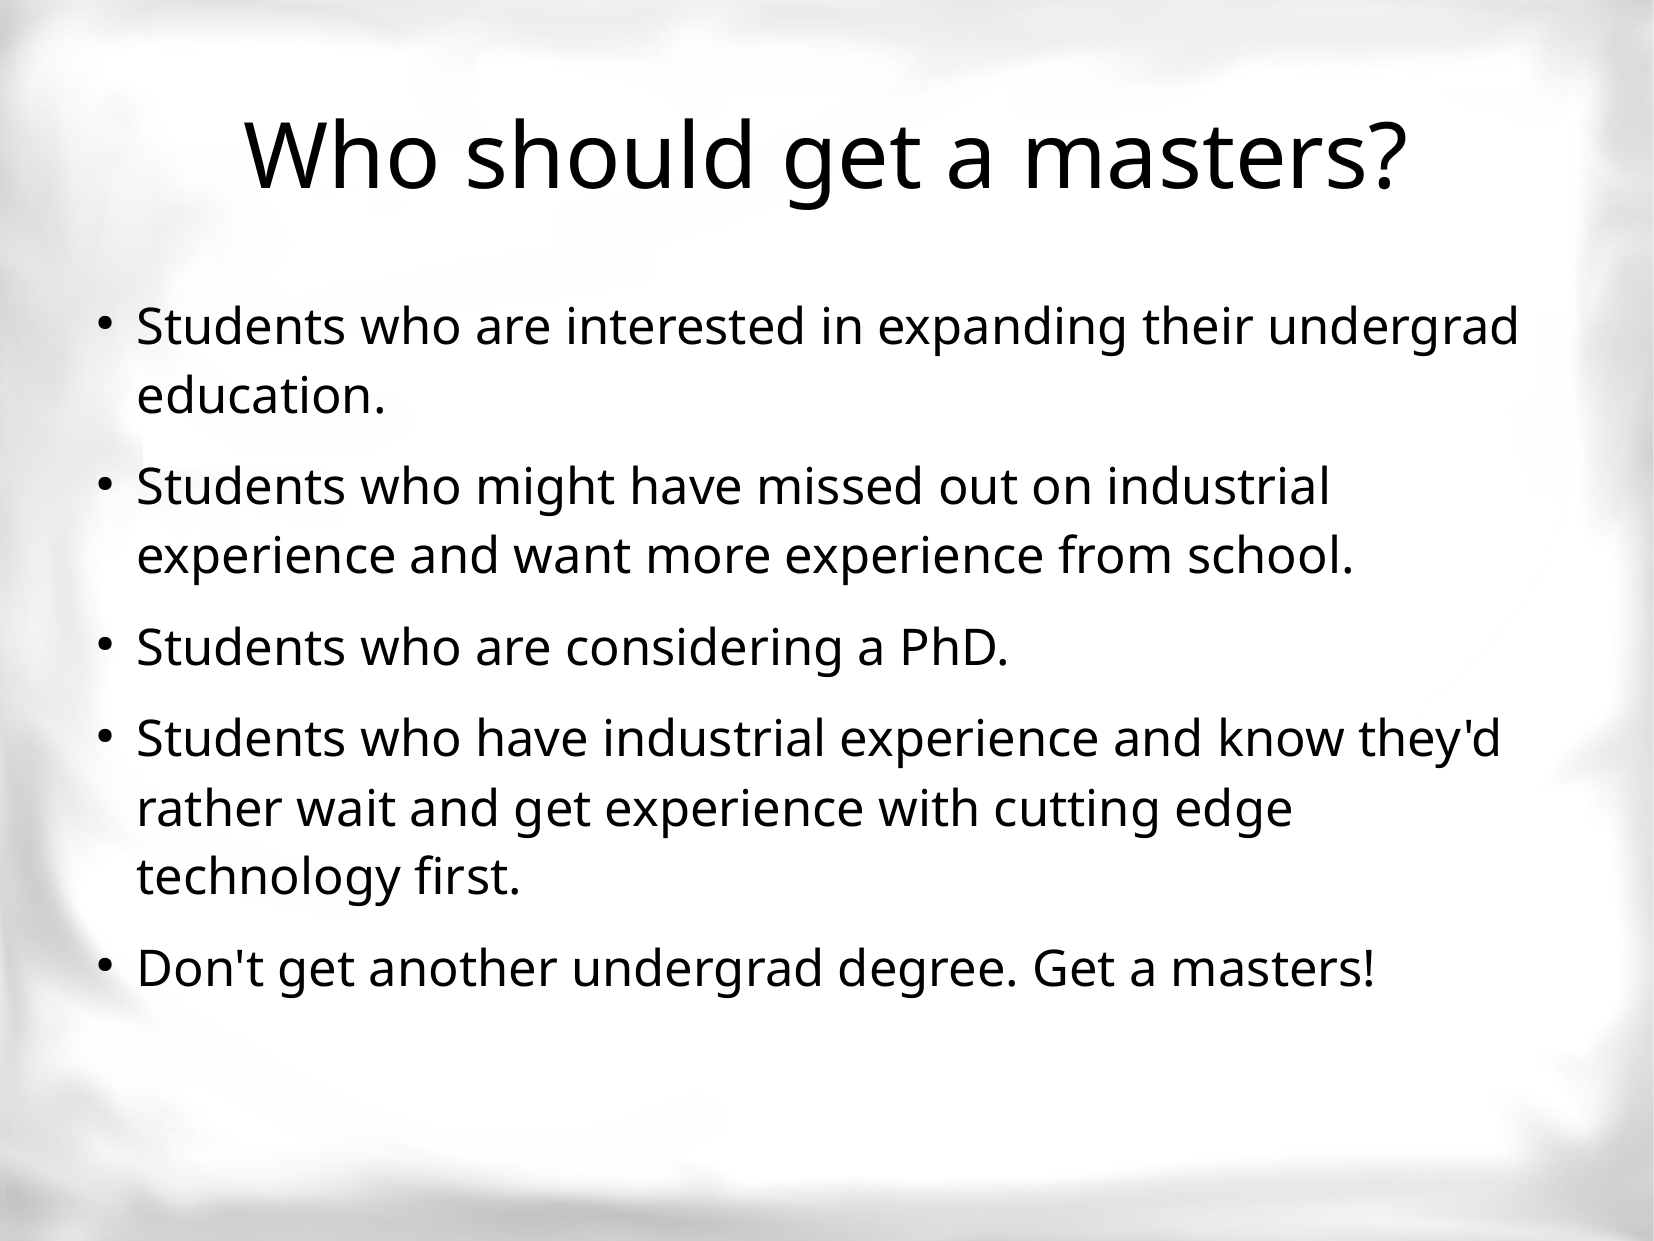

# Who should get a masters?
Students who are interested in expanding their undergrad education.
Students who might have missed out on industrial experience and want more experience from school.
Students who are considering a PhD.
Students who have industrial experience and know they'd rather wait and get experience with cutting edge technology first.
Don't get another undergrad degree. Get a masters!